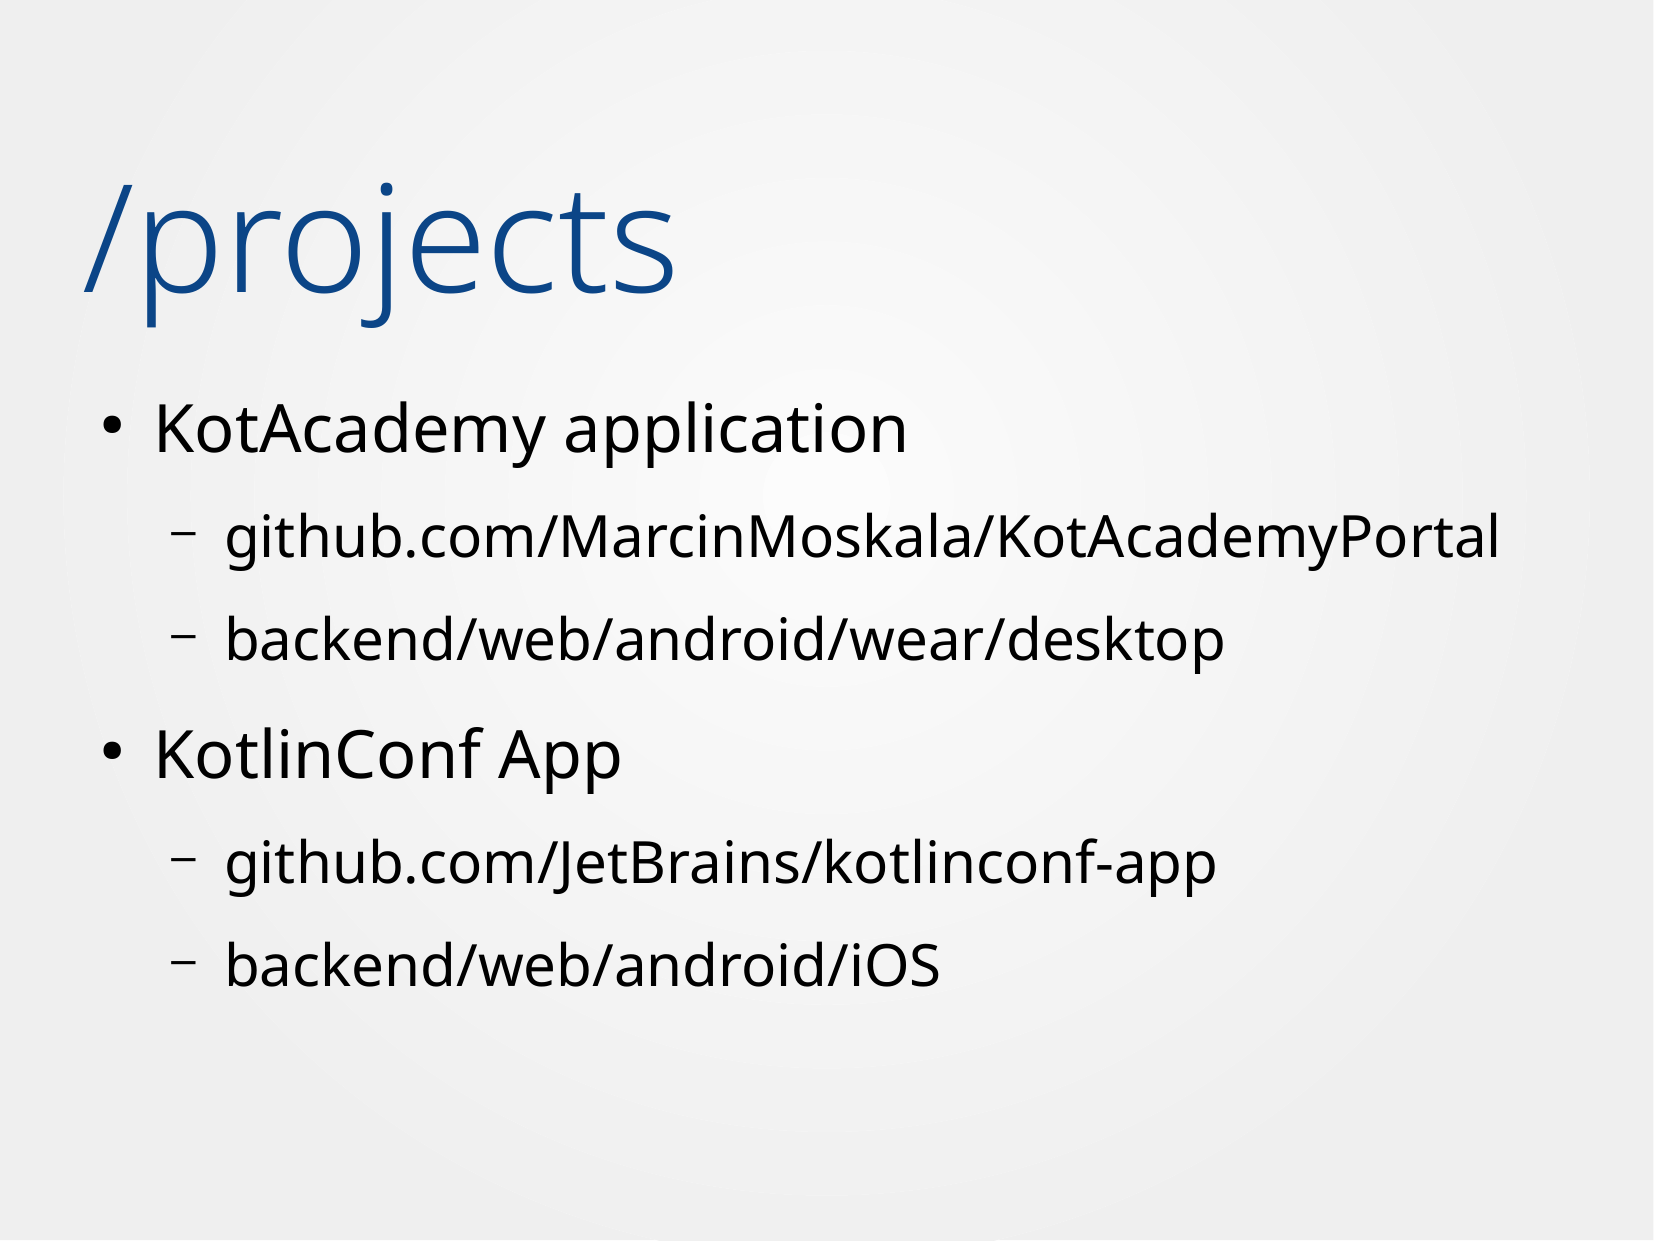

# /projects
KotAcademy application
github.com/MarcinMoskala/KotAcademyPortal
backend/web/android/wear/desktop
KotlinConf App
github.com/JetBrains/kotlinconf-app
backend/web/android/iOS